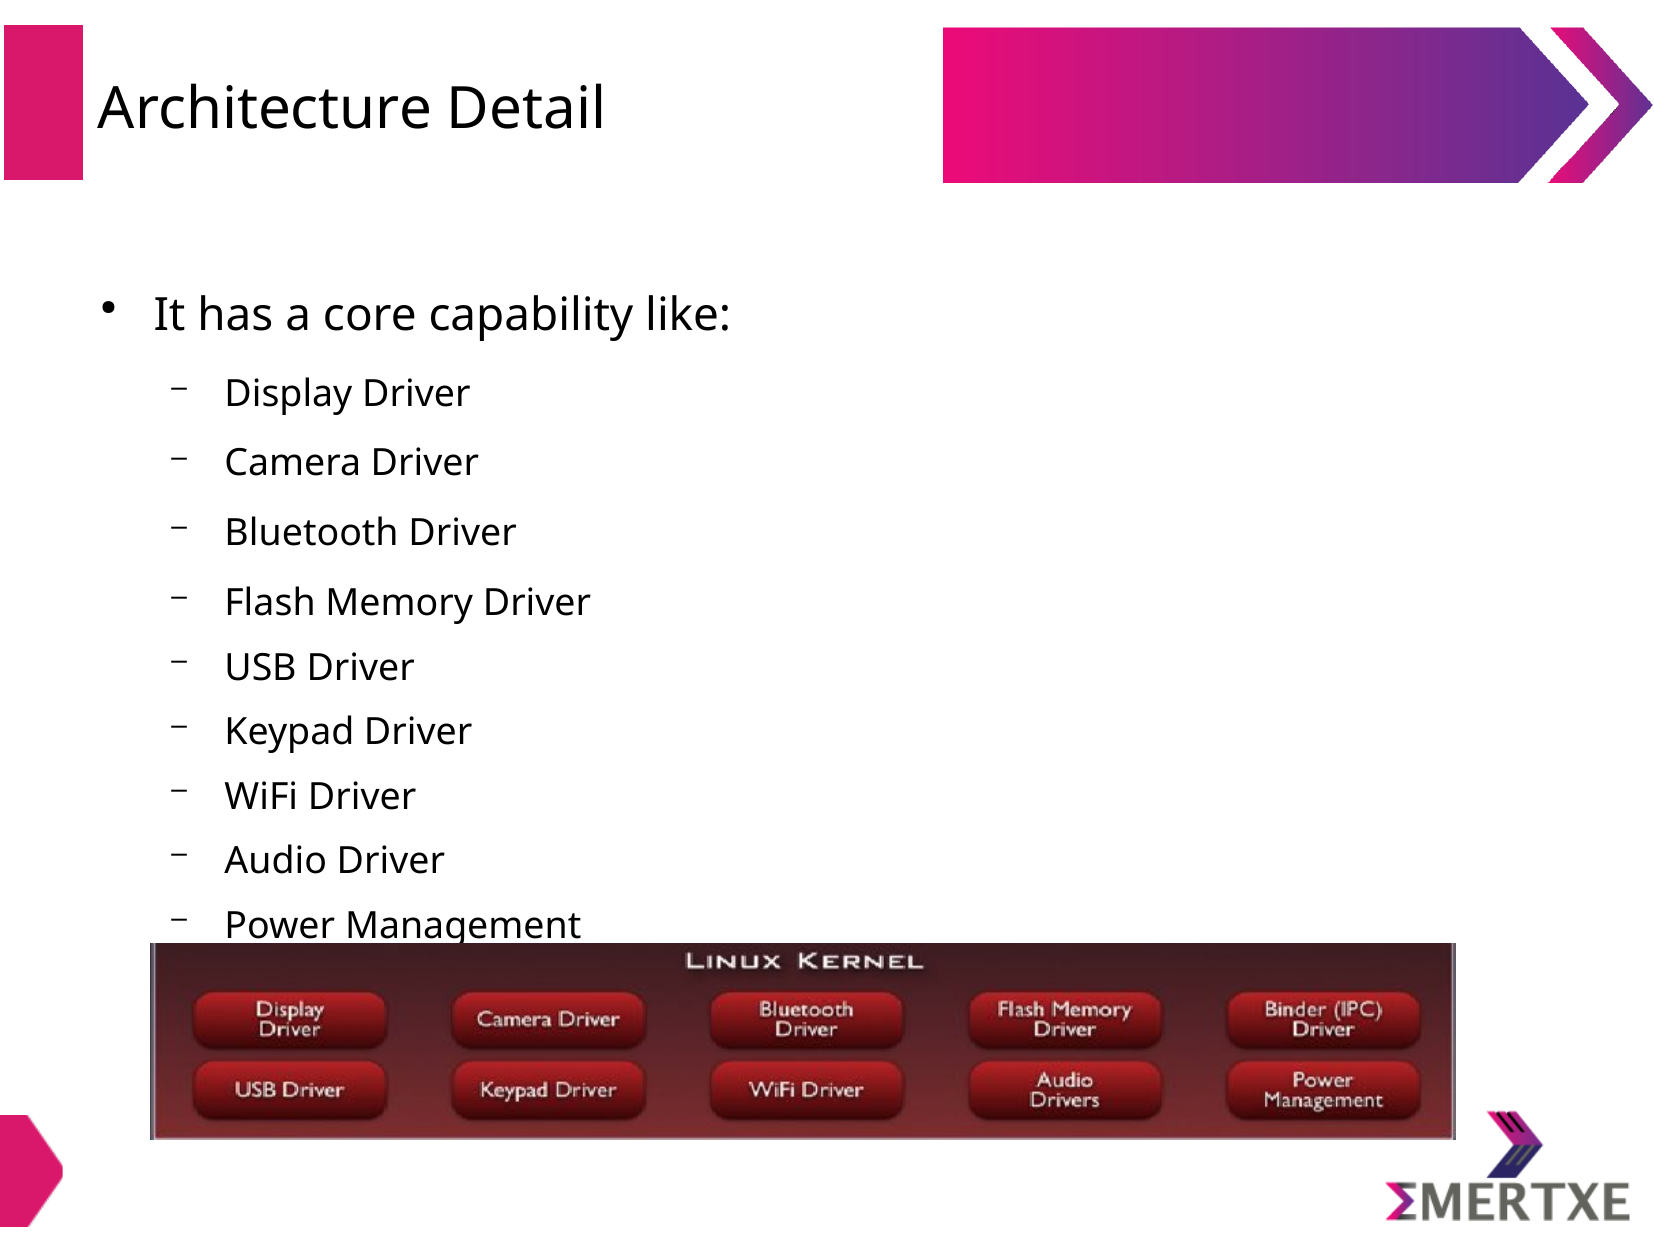

# Architecture Detail
It has a core capability like:
Display Driver
Camera Driver
Bluetooth Driver
Flash Memory Driver
USB Driver
Keypad Driver
WiFi Driver
Audio Driver
Power Management